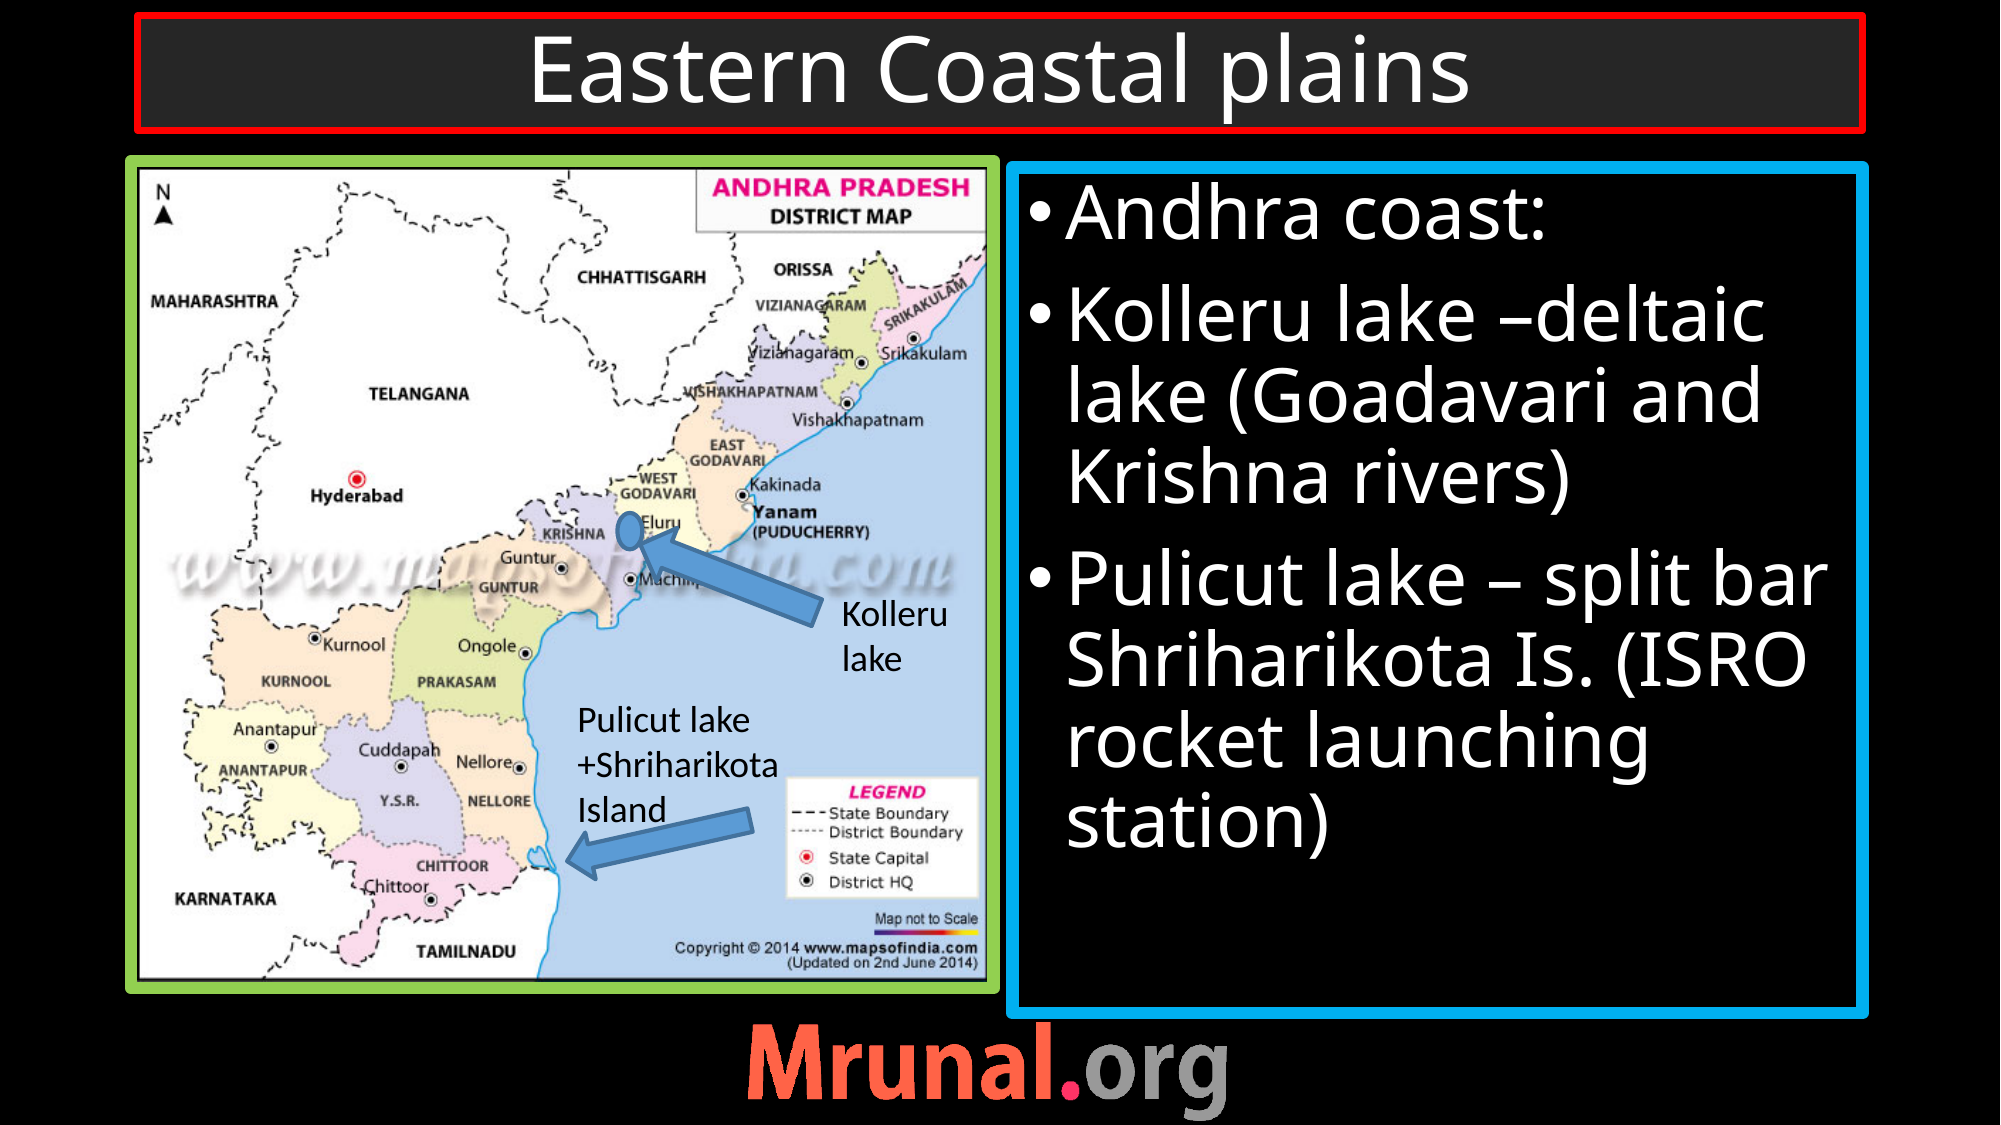

Eastern Coastal plains
# Andhra coast:
Kolleru lake –deltaic lake (Goadavari and Krishna rivers)
Pulicut lake – split bar Shriharikota Is. (ISRO rocket launching station)
Kolleru lake
Pulicut lake +Shriharikota Island